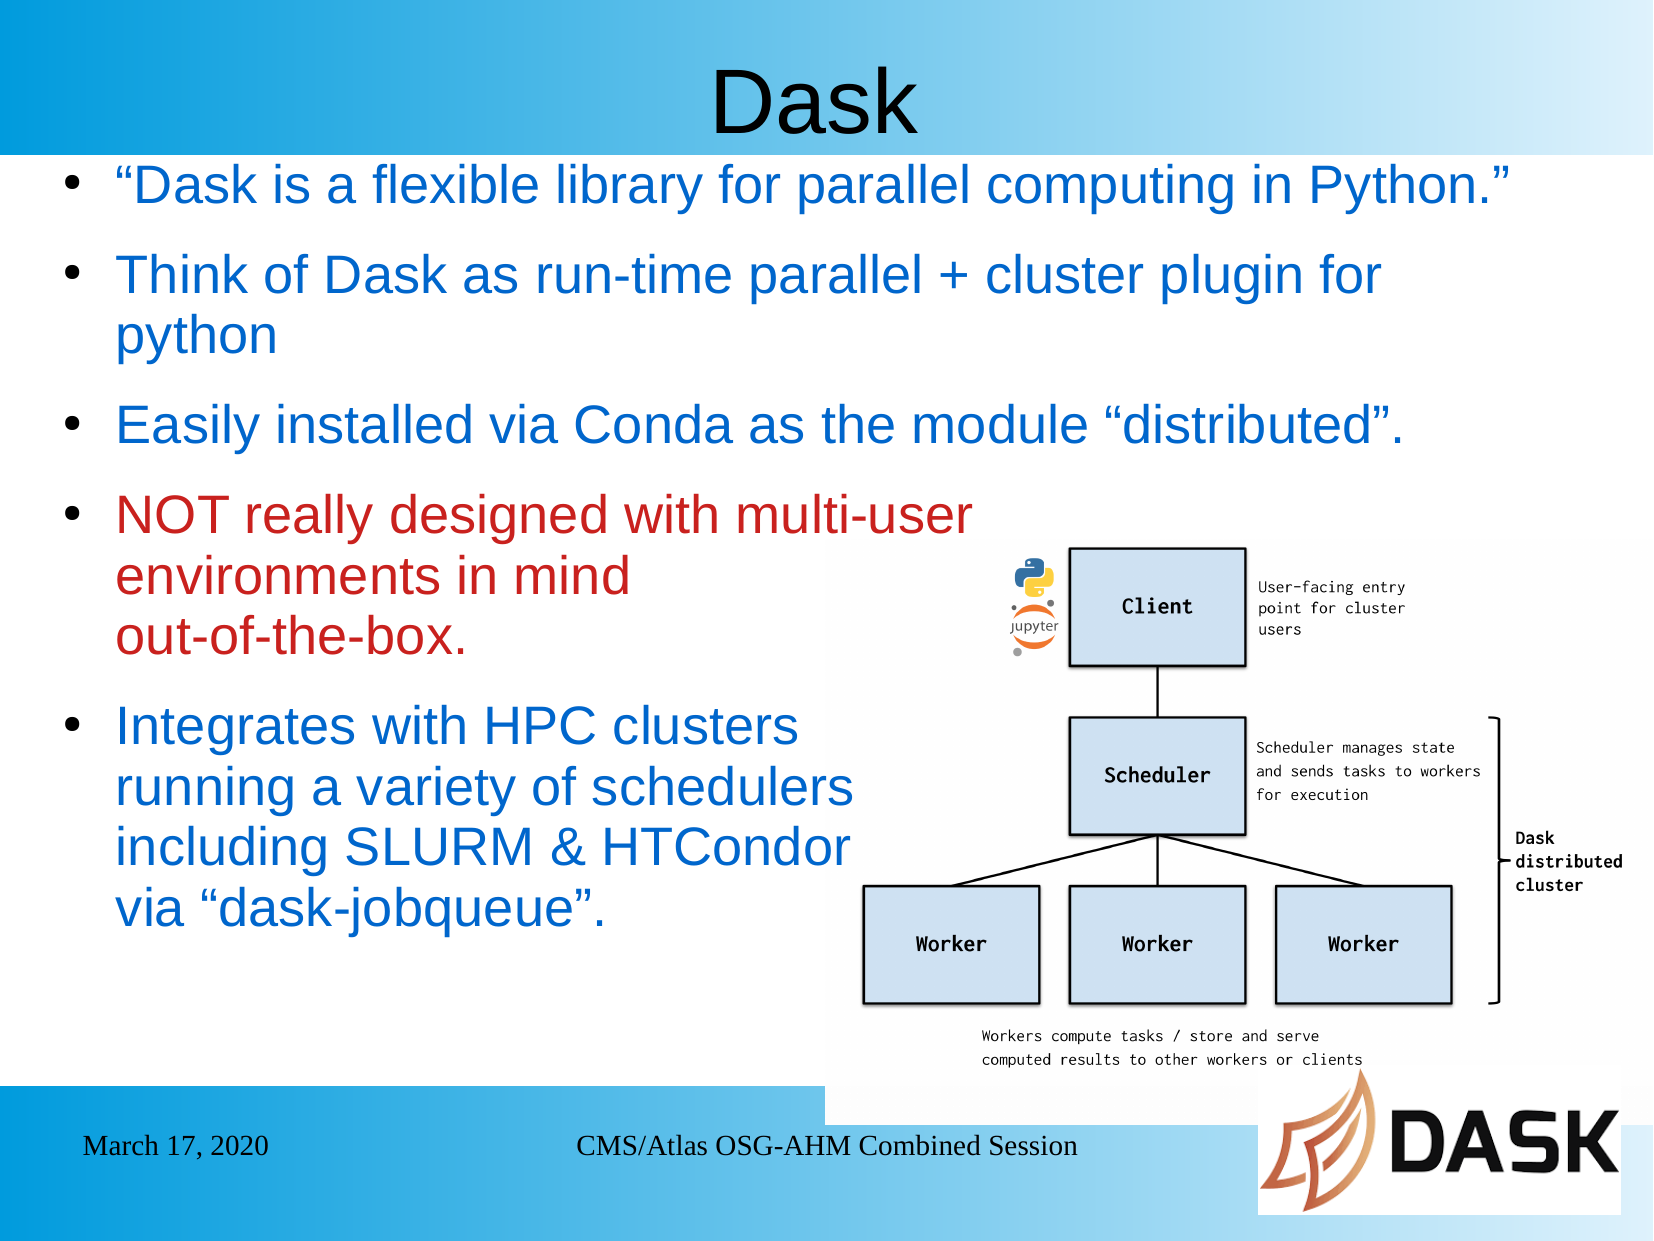

# Dask
“Dask is a flexible library for parallel computing in Python.”
Think of Dask as run-time parallel + cluster plugin for python
Easily installed via Conda as the module “distributed”.
NOT really designed with multi-user
environments in mind
out-of-the-box.
Integrates with HPC clusters
running a variety of schedulers
including SLURM & HTCondor
via “dask-jobqueue”.
March 17, 2020
CMS/Atlas OSG-AHM Combined Session